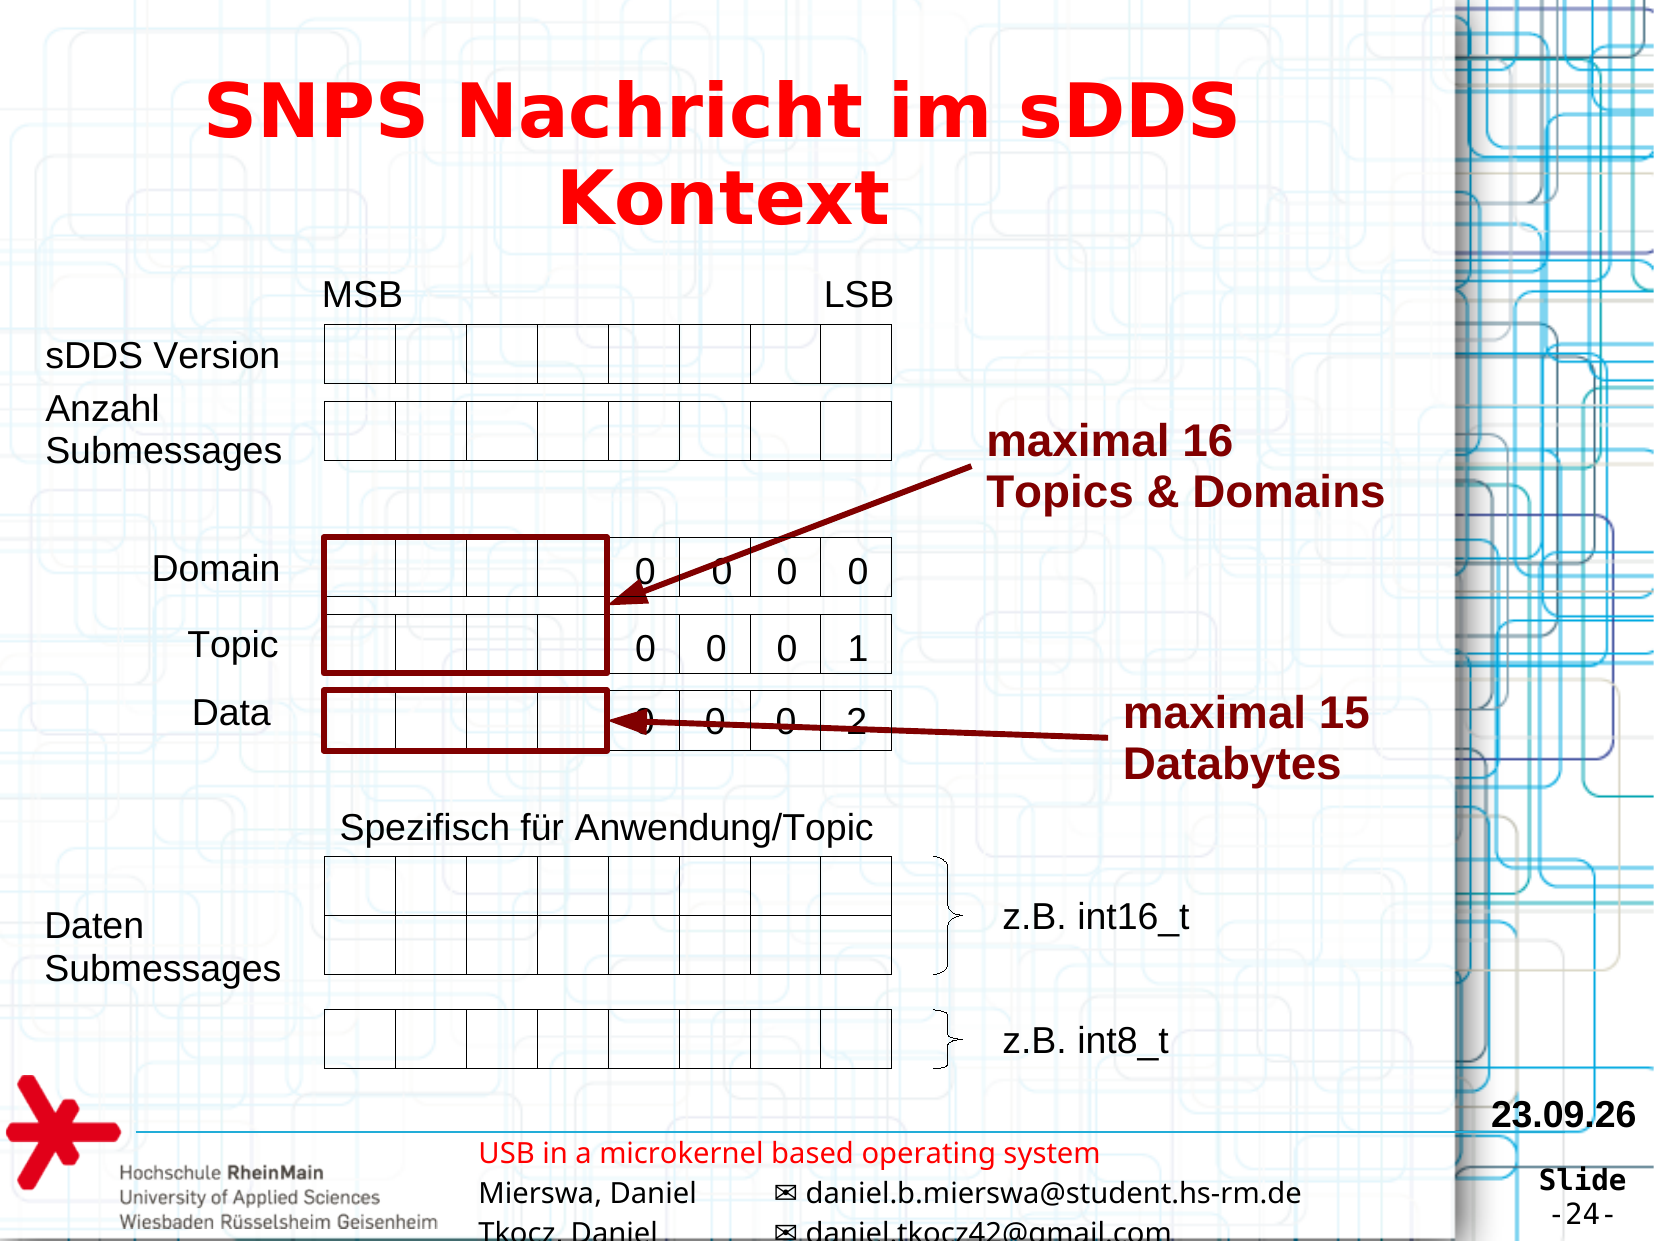

# SNPS Nachricht im sDDS Kontext
MSB
LSB
sDDS Version
Anzahl
Submessages
maximal 16
Topics & Domains
Domain
0
0
0
0
Topic
0
0
0
1
maximal 15
Databytes
Data
0
0
0
2
Spezifisch für Anwendung/Topic
z.B. int16_t
Daten
Submessages
z.B. int8_t
24